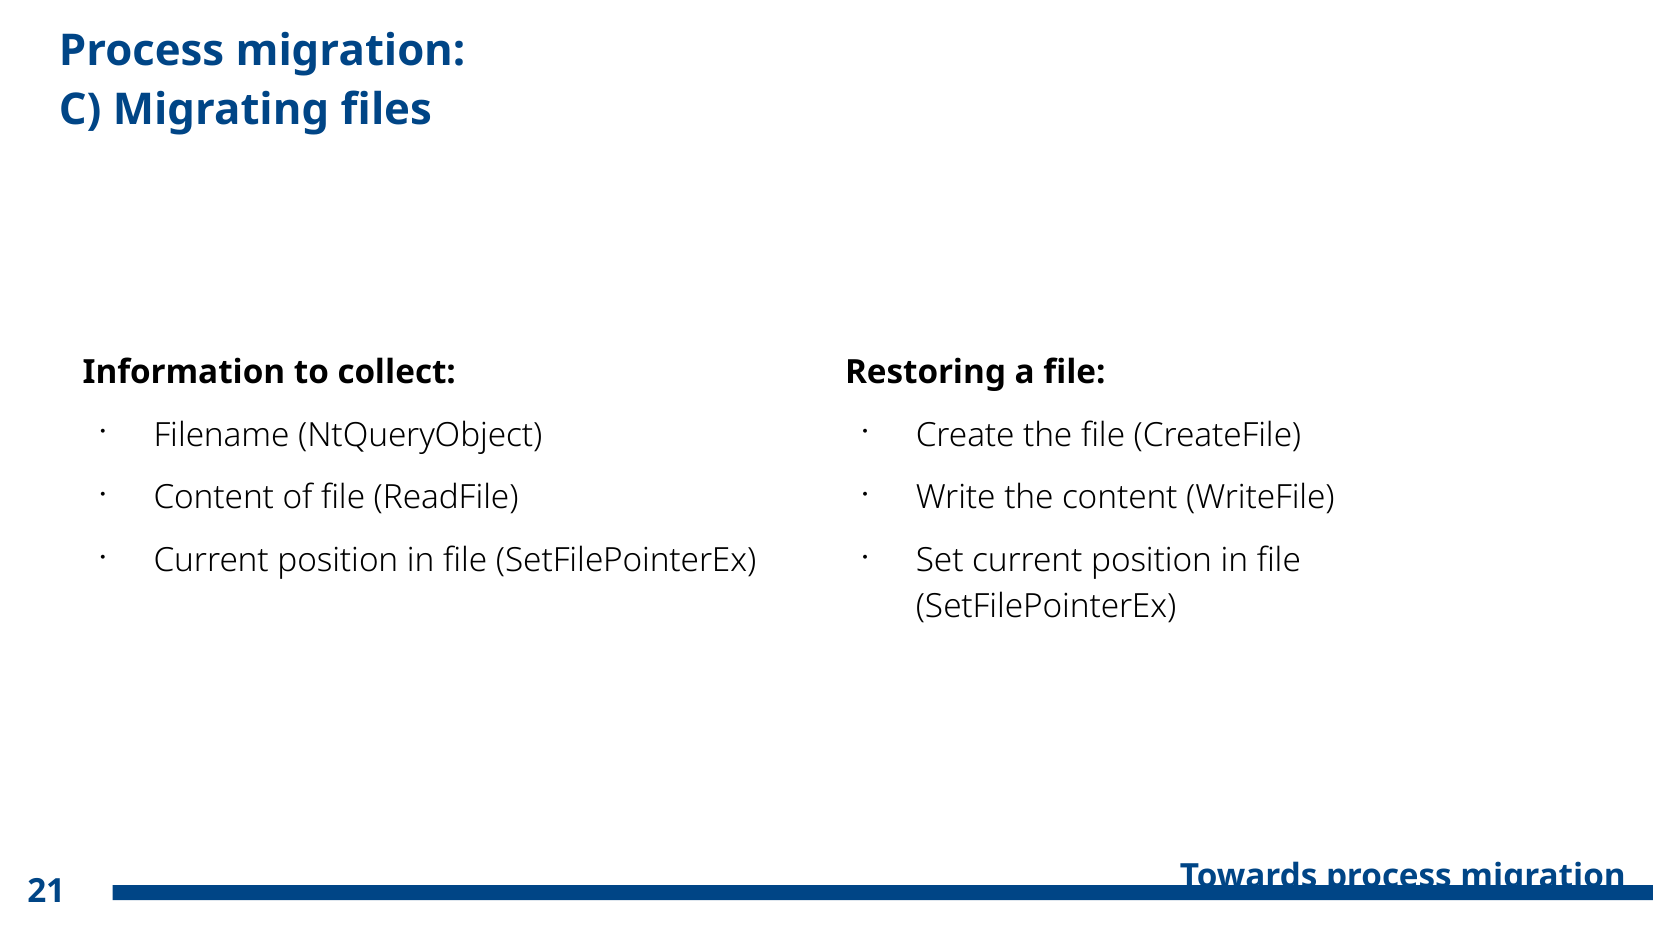

# Process migration:
C) Migrating files
Information to collect:
Filename (NtQueryObject)
Content of file (ReadFile)
Current position in file (SetFilePointerEx)
Restoring a file:
Create the file (CreateFile)
Write the content (WriteFile)
Set current position in file (SetFilePointerEx)